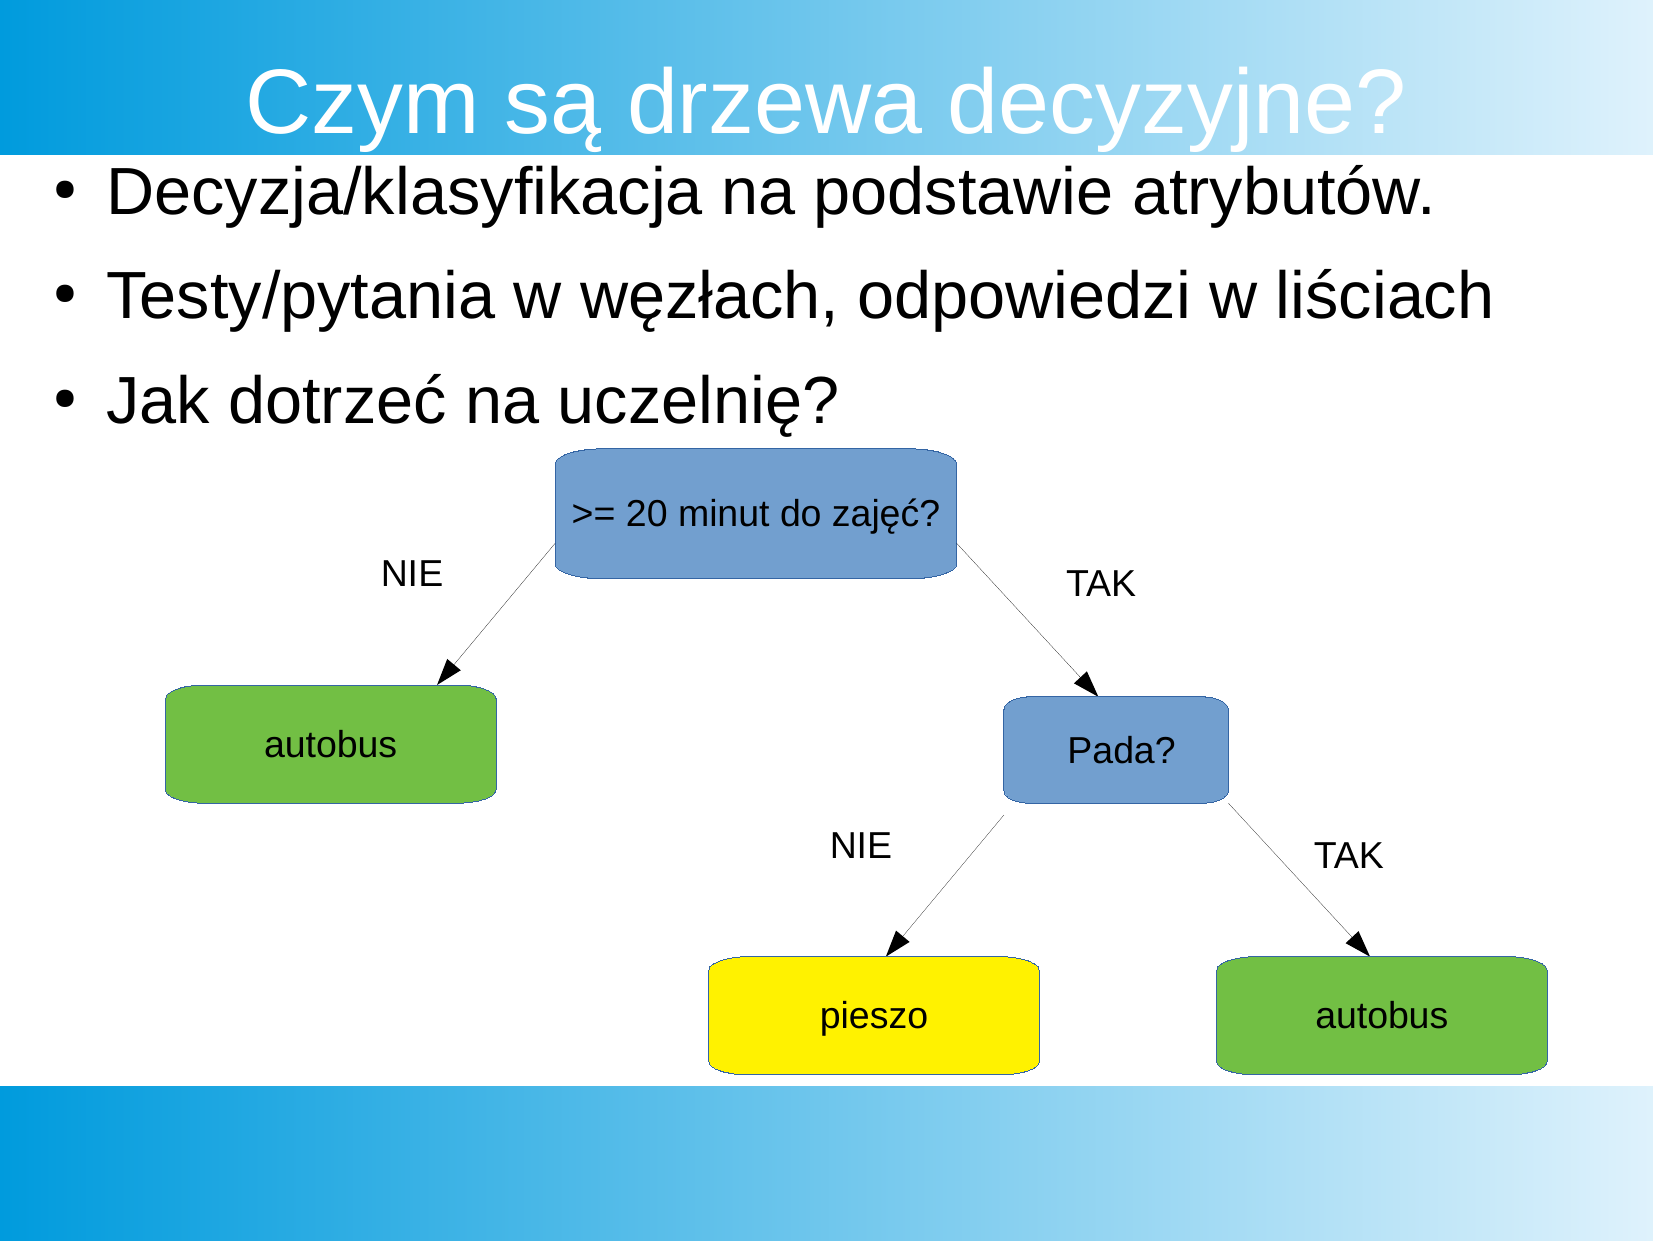

# Czym są drzewa decyzyjne?
Decyzja/klasyfikacja na podstawie atrybutów.
Testy/pytania w węzłach, odpowiedzi w liściach
Jak dotrzeć na uczelnię?
>= 20 minut do zajęć?
NIE
TAK
autobus
 Pada?
NIE
TAK
pieszo
autobus